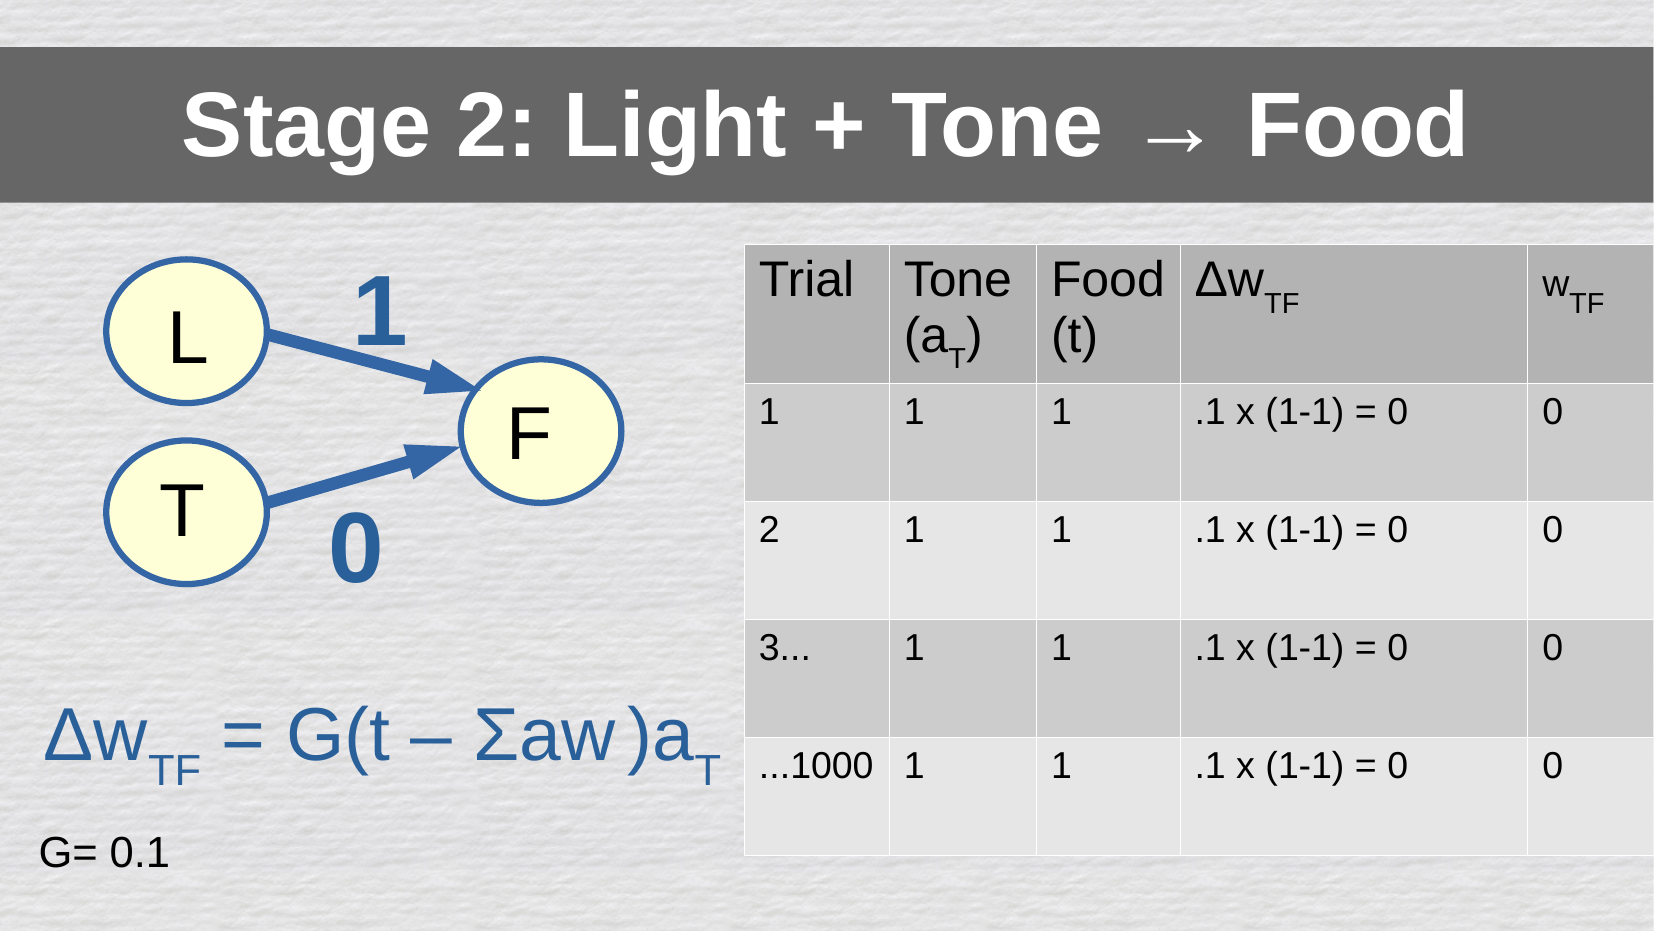

# Stage 2: Light + Tone → Food
| Trial | Tone (aT) | Food (t) | ΔwTF | wTF |
| --- | --- | --- | --- | --- |
| 1 | 1 | 1 | .1 x (1-1) = 0 | 0 |
| 2 | 1 | 1 | .1 x (1-1) = 0 | 0 |
| 3... | 1 | 1 | .1 x (1-1) = 0 | 0 |
| ...1000 | 1 | 1 | .1 x (1-1) = 0 | 0 |
1
L
F
T
0
ΔwTF = G(t – Σaw )aT
 G= 0.1